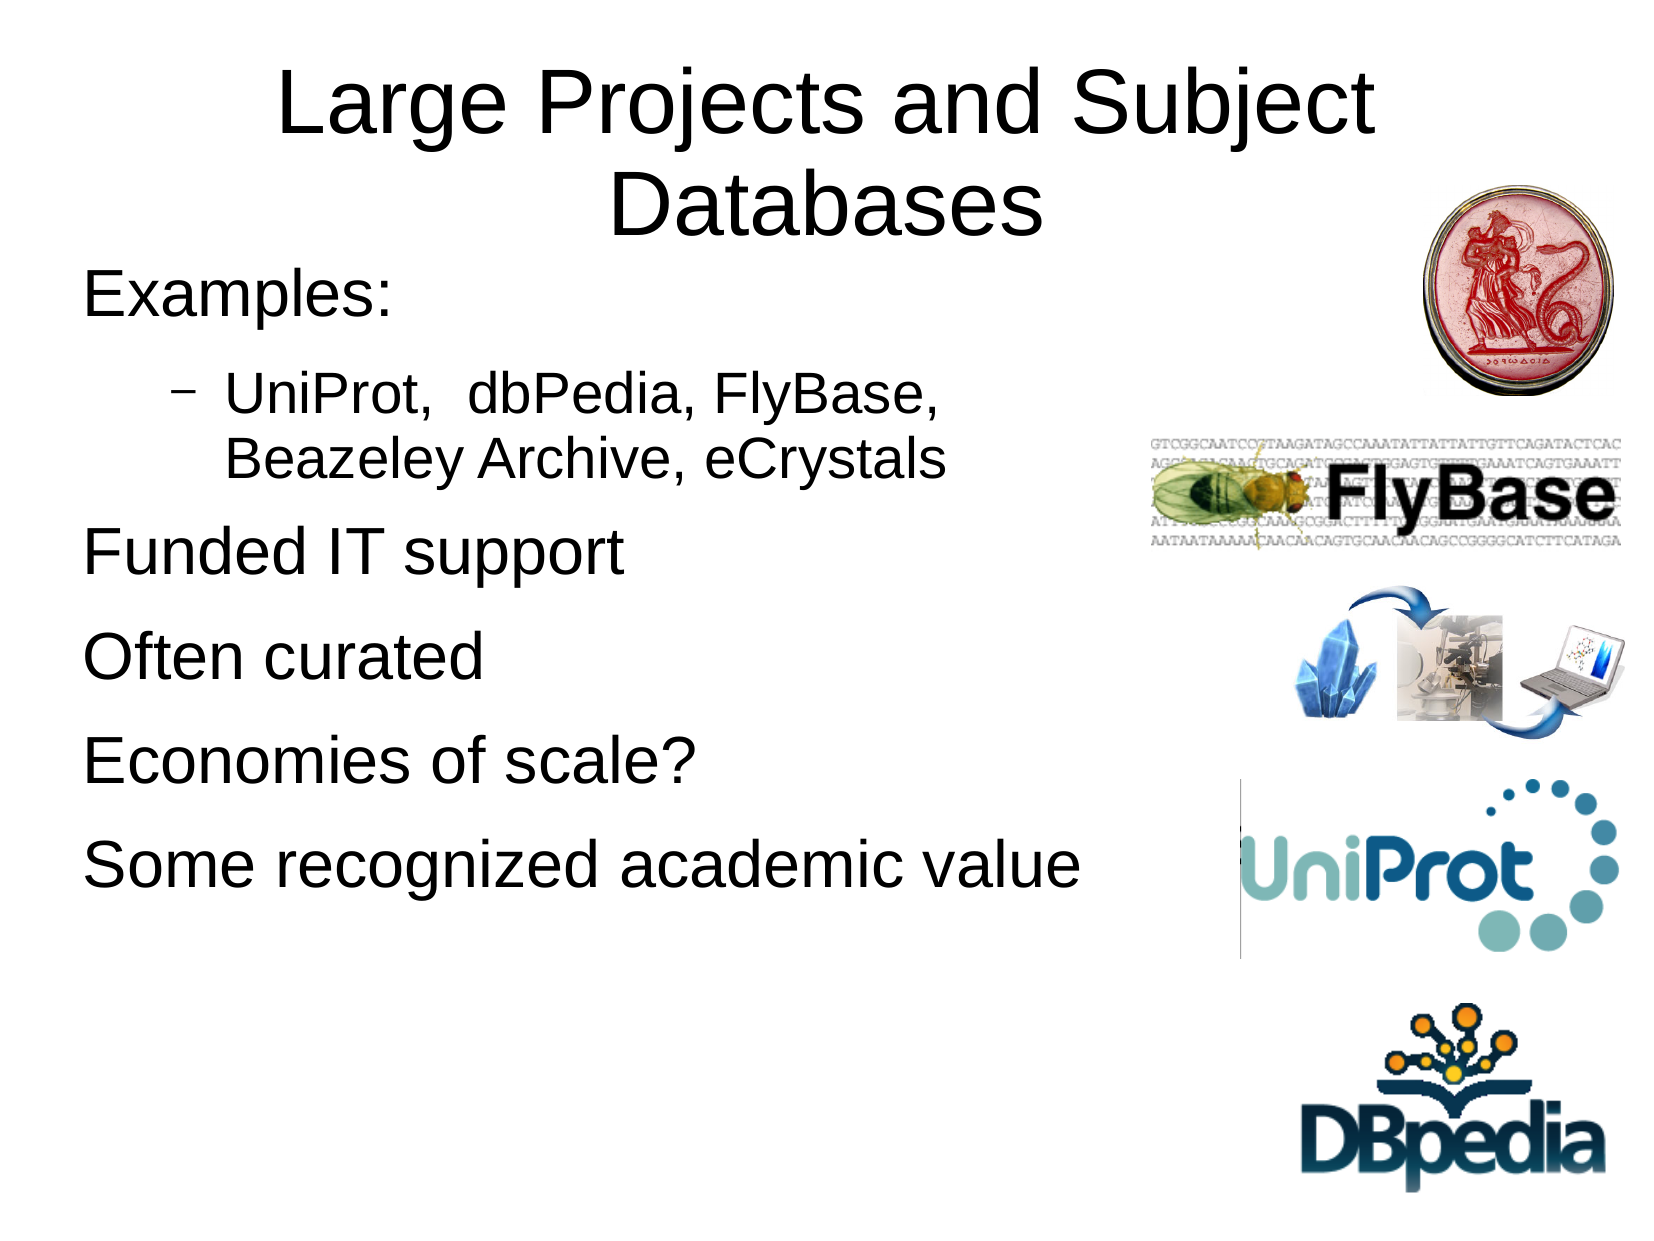

# Large Projects and Subject Databases
Examples:
UniProt, dbPedia, FlyBase, Beazeley Archive, eCrystals
Funded IT support
Often curated
Economies of scale?
Some recognized academic value